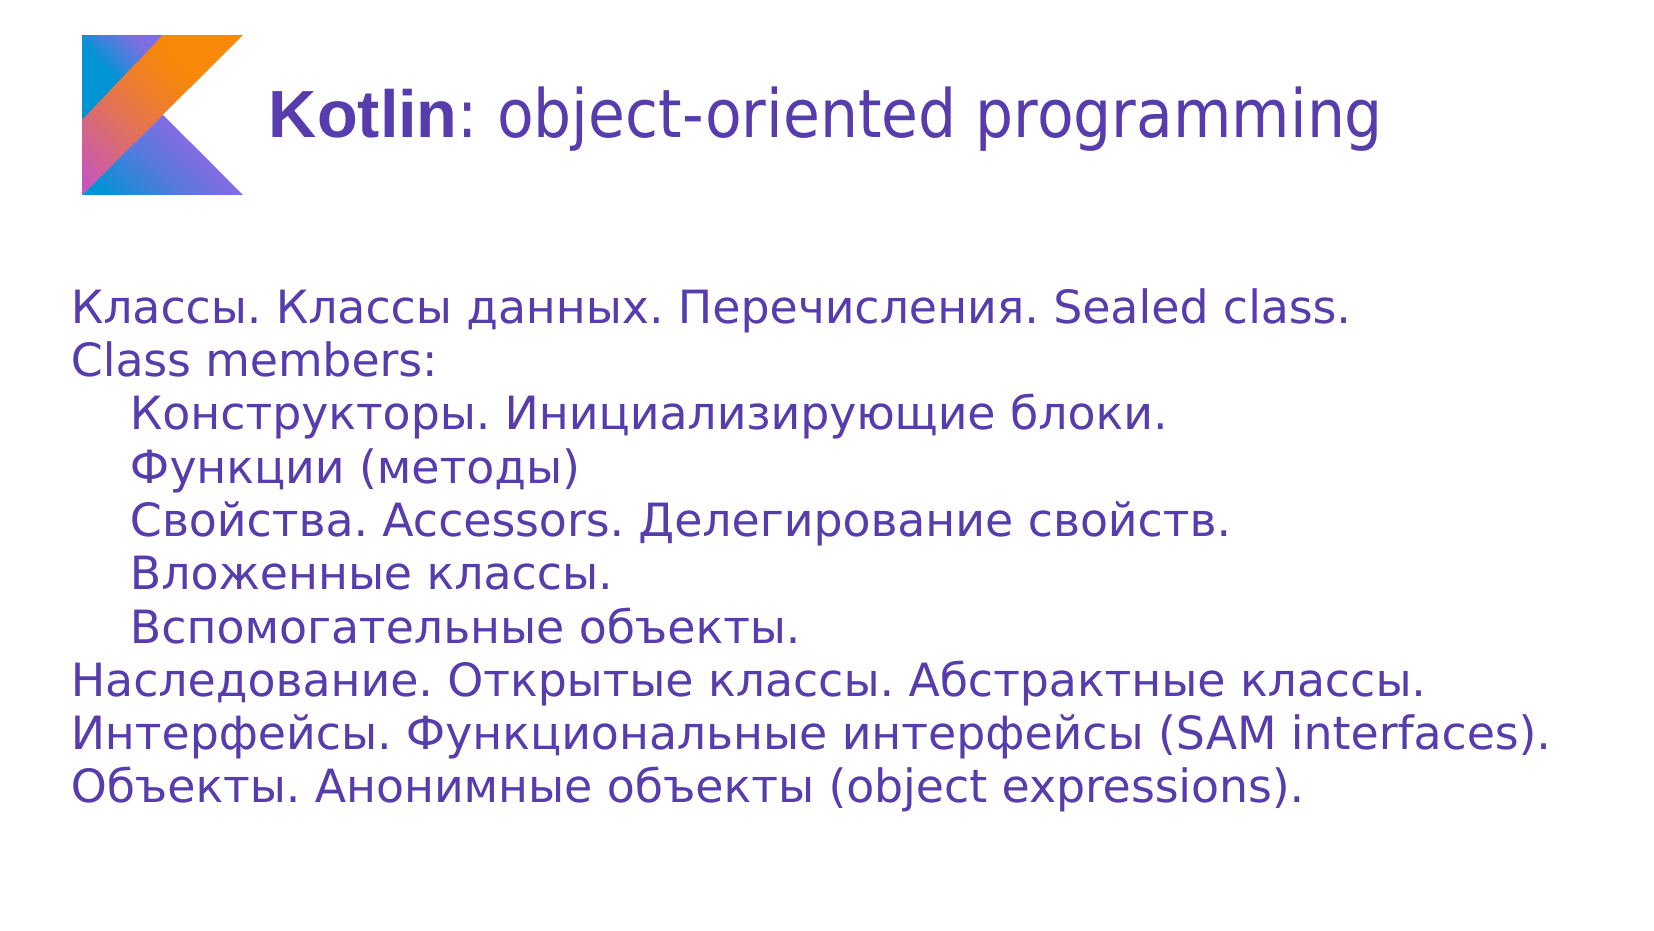

# Kotlin: object-oriented programming
Классы. Классы данных. Перечисления. Sealed class.
Class members:
Конструкторы. Инициализирующие блоки.
Функции (методы)
Свойства. Accessors. Делегирование свойств.
Вложенные классы.
Вспомогательные объекты.
Наследование. Открытые классы. Абстрактные классы.
Интерфейсы. Функциональные интерфейсы (SAM interfaces).
Объекты. Анонимные объекты (object expressions).